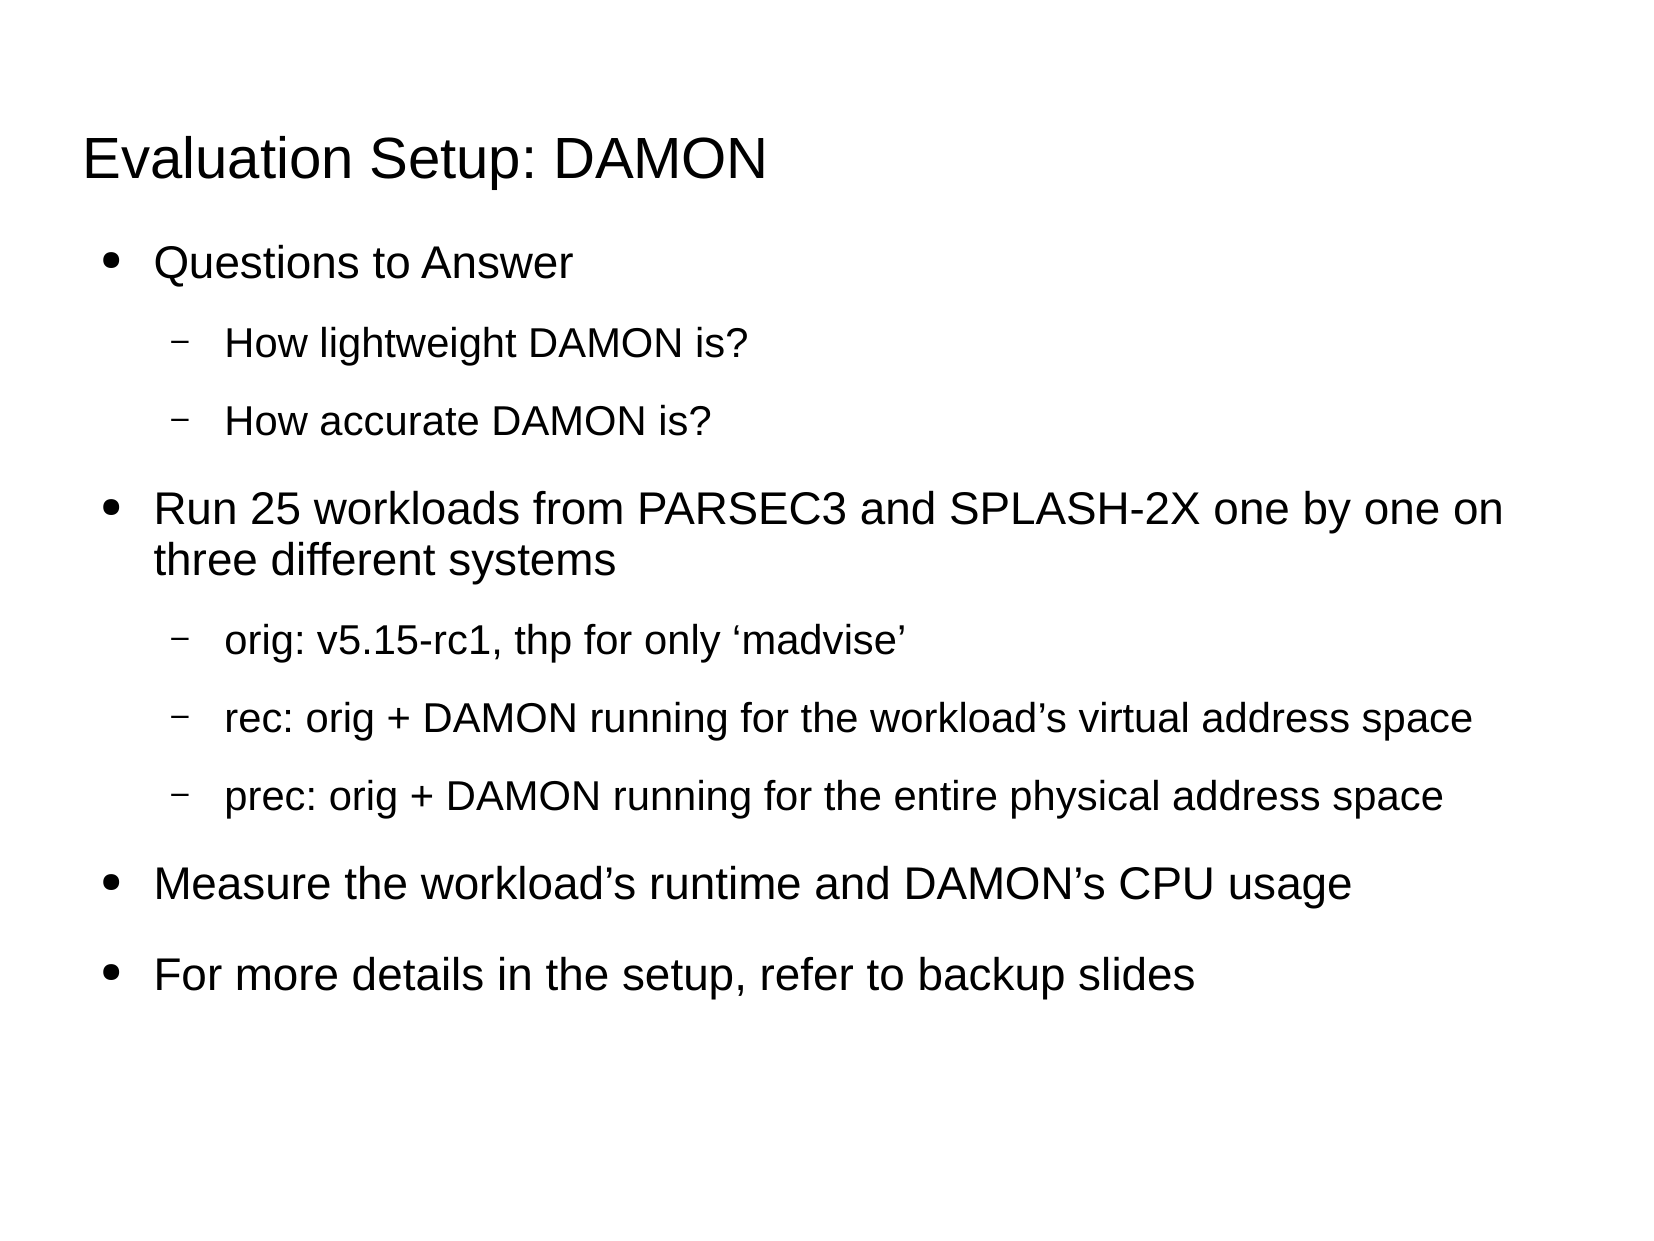

# Evaluation Setup: DAMON
Questions to Answer
How lightweight DAMON is?
How accurate DAMON is?
Run 25 workloads from PARSEC3 and SPLASH-2X one by one on three different systems
orig: v5.15-rc1, thp for only ‘madvise’
rec: orig + DAMON running for the workload’s virtual address space
prec: orig + DAMON running for the entire physical address space
Measure the workload’s runtime and DAMON’s CPU usage
For more details in the setup, refer to backup slides